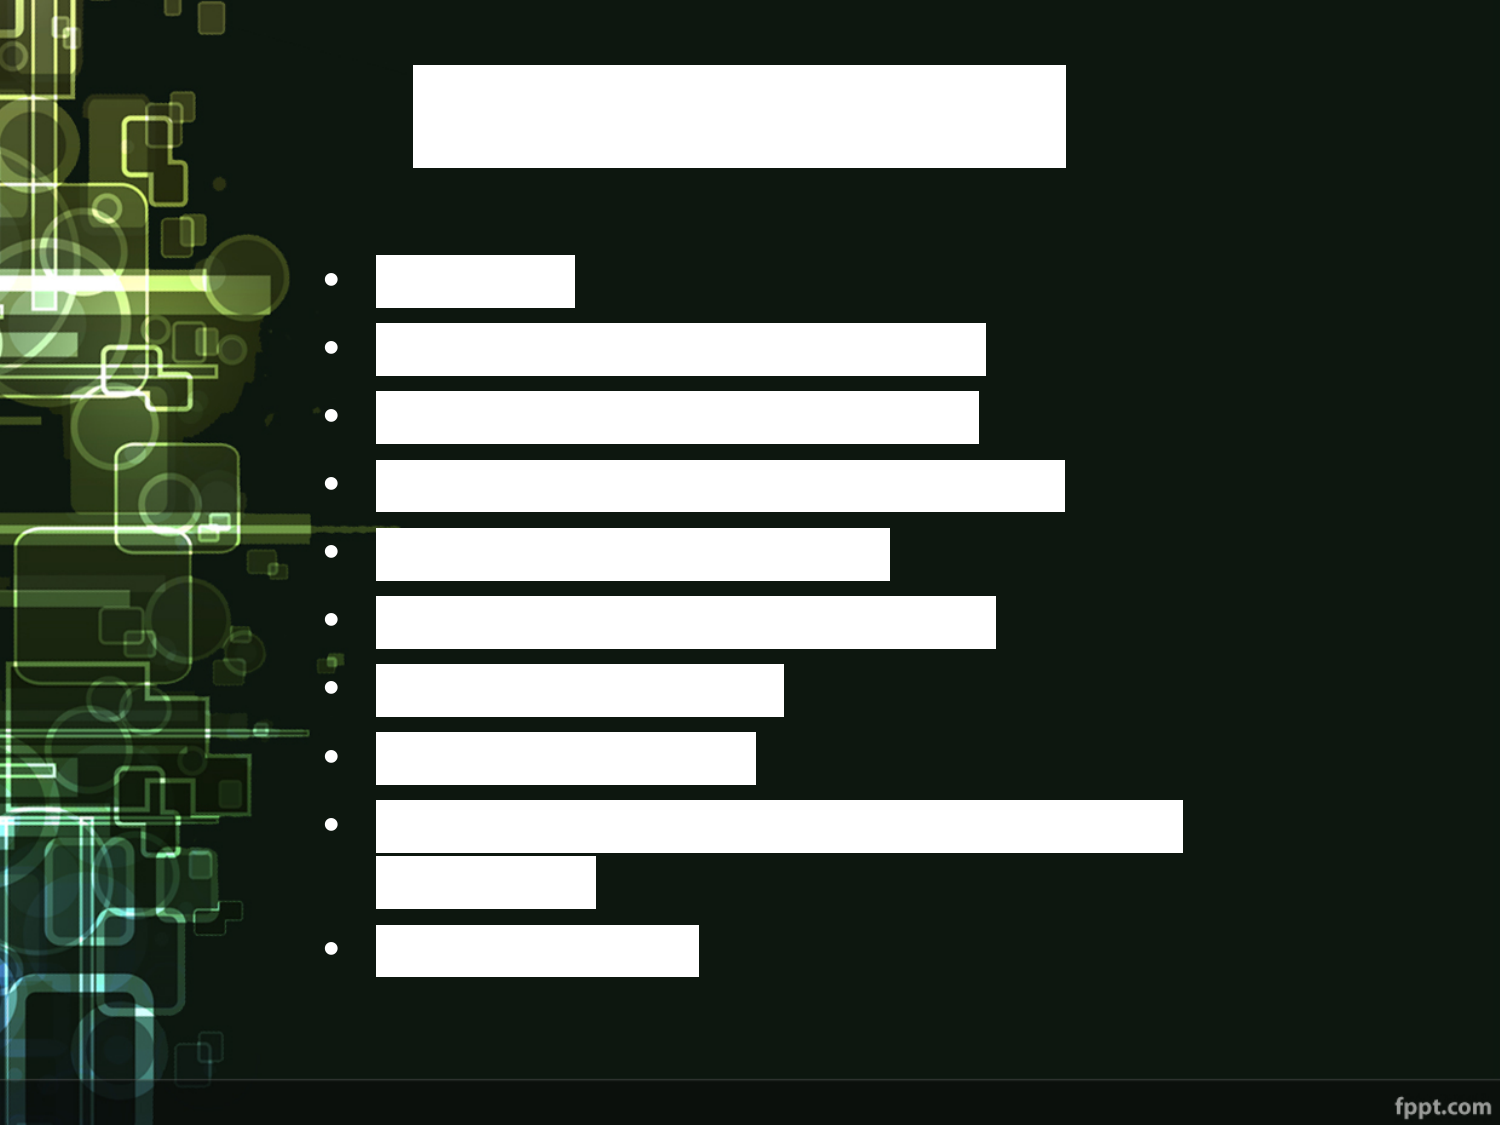

# Plan prezentacji
Cel pracy
Środowisko i użyte narzędzia
Zastosowania logiki rozmytej
Zalety stosowania logiki rozmytej
Fuzzy Control Language
Budowa systemów rozmytych
Przykład SR w FCL
Aplikacja jako IDE
Aplikacja jako biblioteka do sterowania rozmytego
Podsumowanie